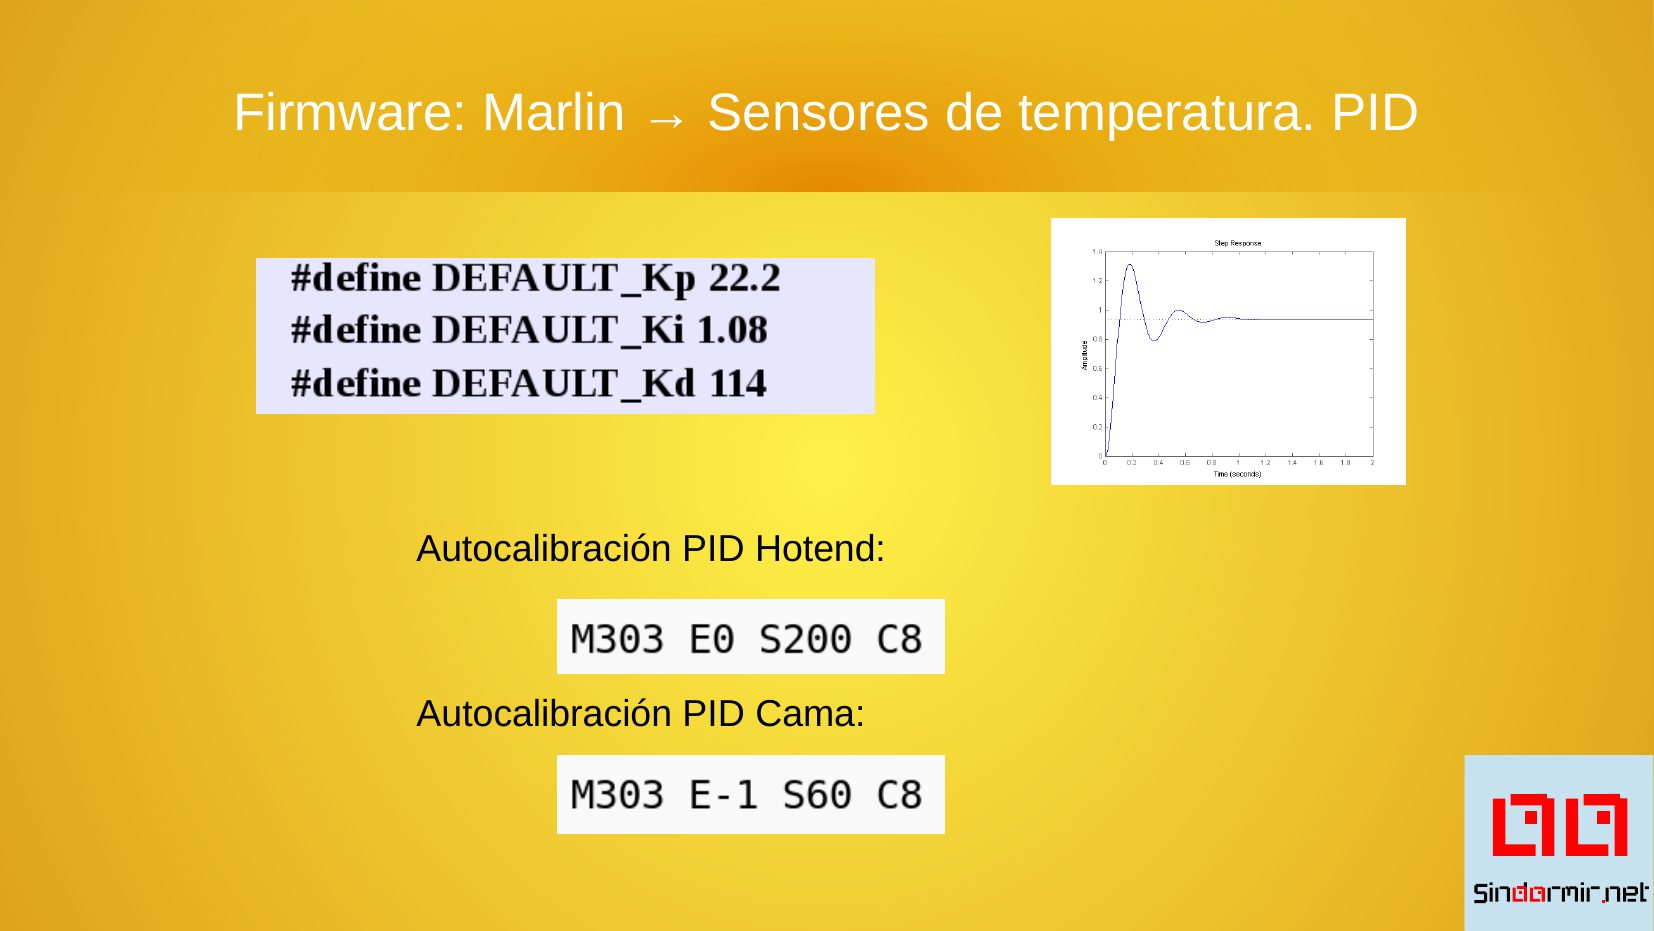

# Firmware: Marlin → Sensores de temperatura. PID
Autocalibración PID Hotend:
Autocalibración PID Cama: